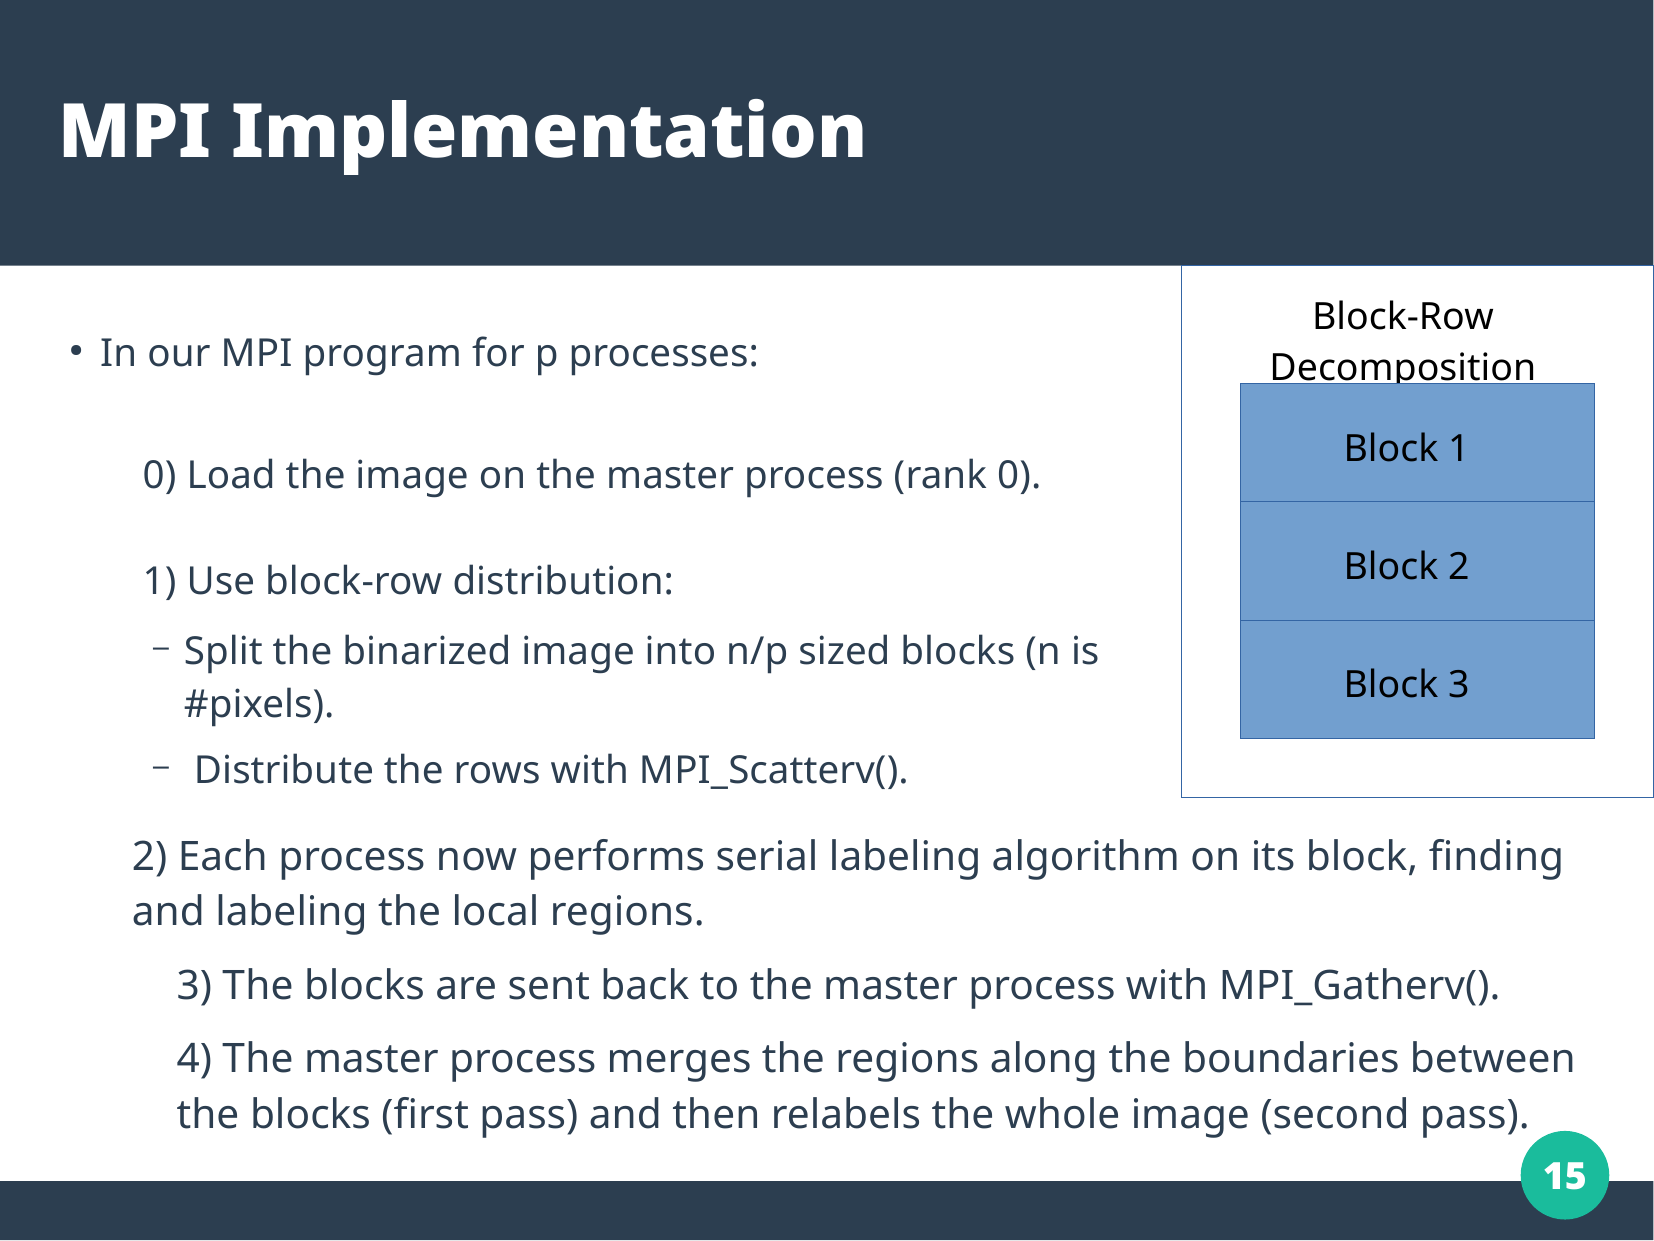

# MPI Implementation
Block-Row
Decomposition
In our MPI program for p processes:
0) Load the image on the master process (rank 0).
1) Use block-row distribution:
Split the binarized image into n/p sized blocks (n is #pixels).
 Distribute the rows with MPI_Scatterv().
Block 1
Block 2
Block 3
2) Each process now performs serial labeling algorithm on its block, finding and labeling the local regions.
3) The blocks are sent back to the master process with MPI_Gatherv().
4) The master process merges the regions along the boundaries between the blocks (first pass) and then relabels the whole image (second pass).
15